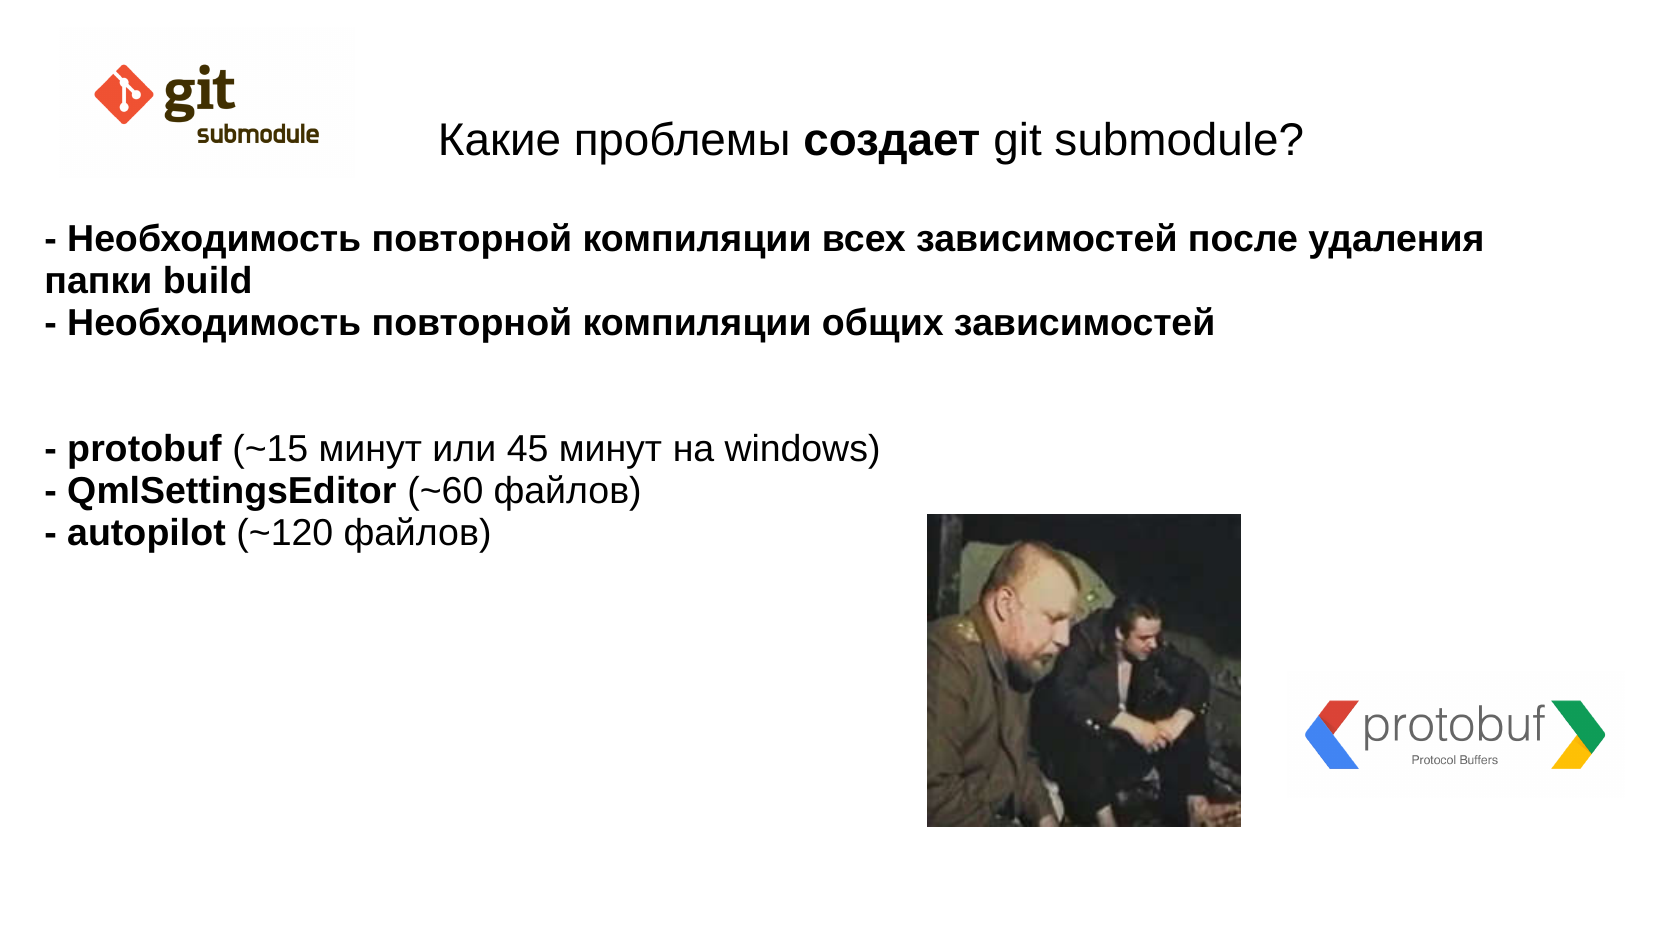

# Какие проблемы создает git submodule?
- Необходимость повторной компиляции всех зависимостей после удаления папки build
- Необходимость повторной компиляции общих зависимостей
- protobuf (~15 минут или 45 минут на windows)
- QmlSettingsEditor (~60 файлов)
- autopilot (~120 файлов)